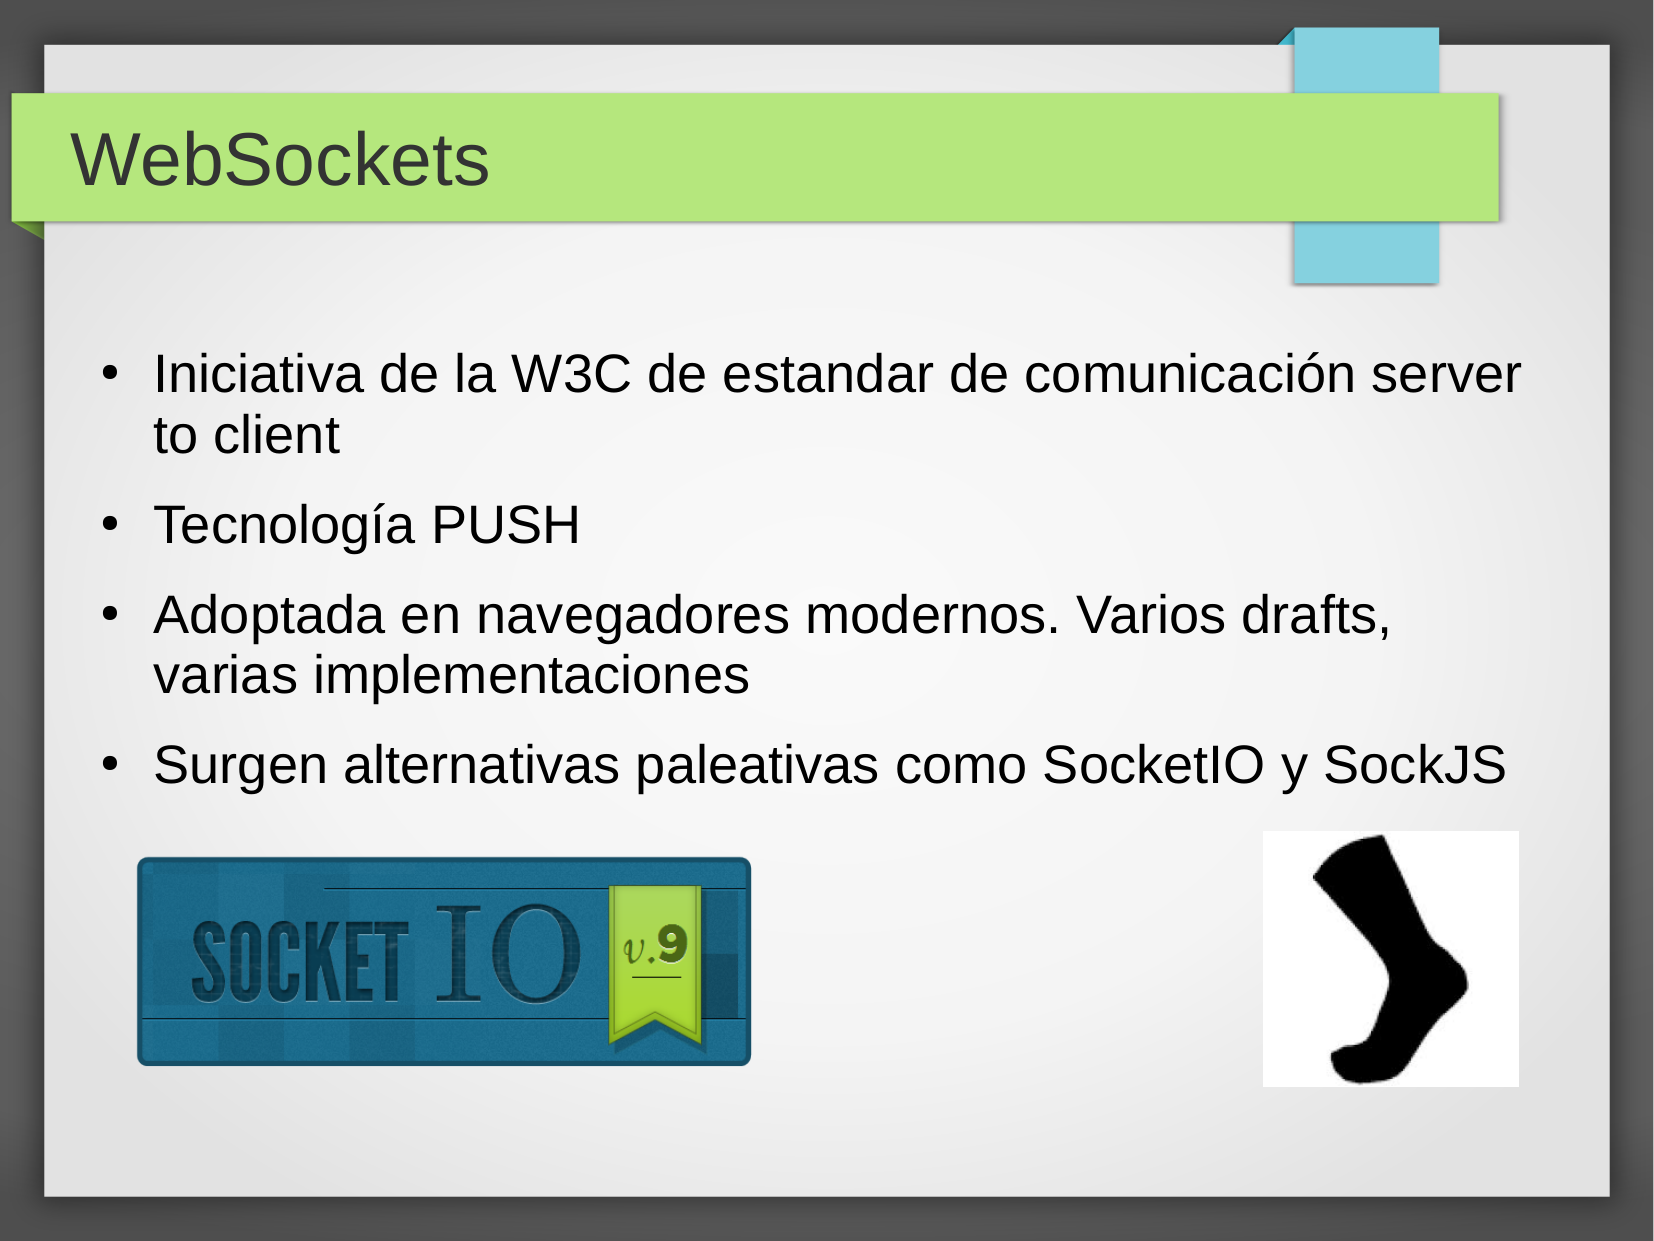

# WebSockets
Iniciativa de la W3C de estandar de comunicación server to client
Tecnología PUSH
Adoptada en navegadores modernos. Varios drafts, varias implementaciones
Surgen alternativas paleativas como SocketIO y SockJS